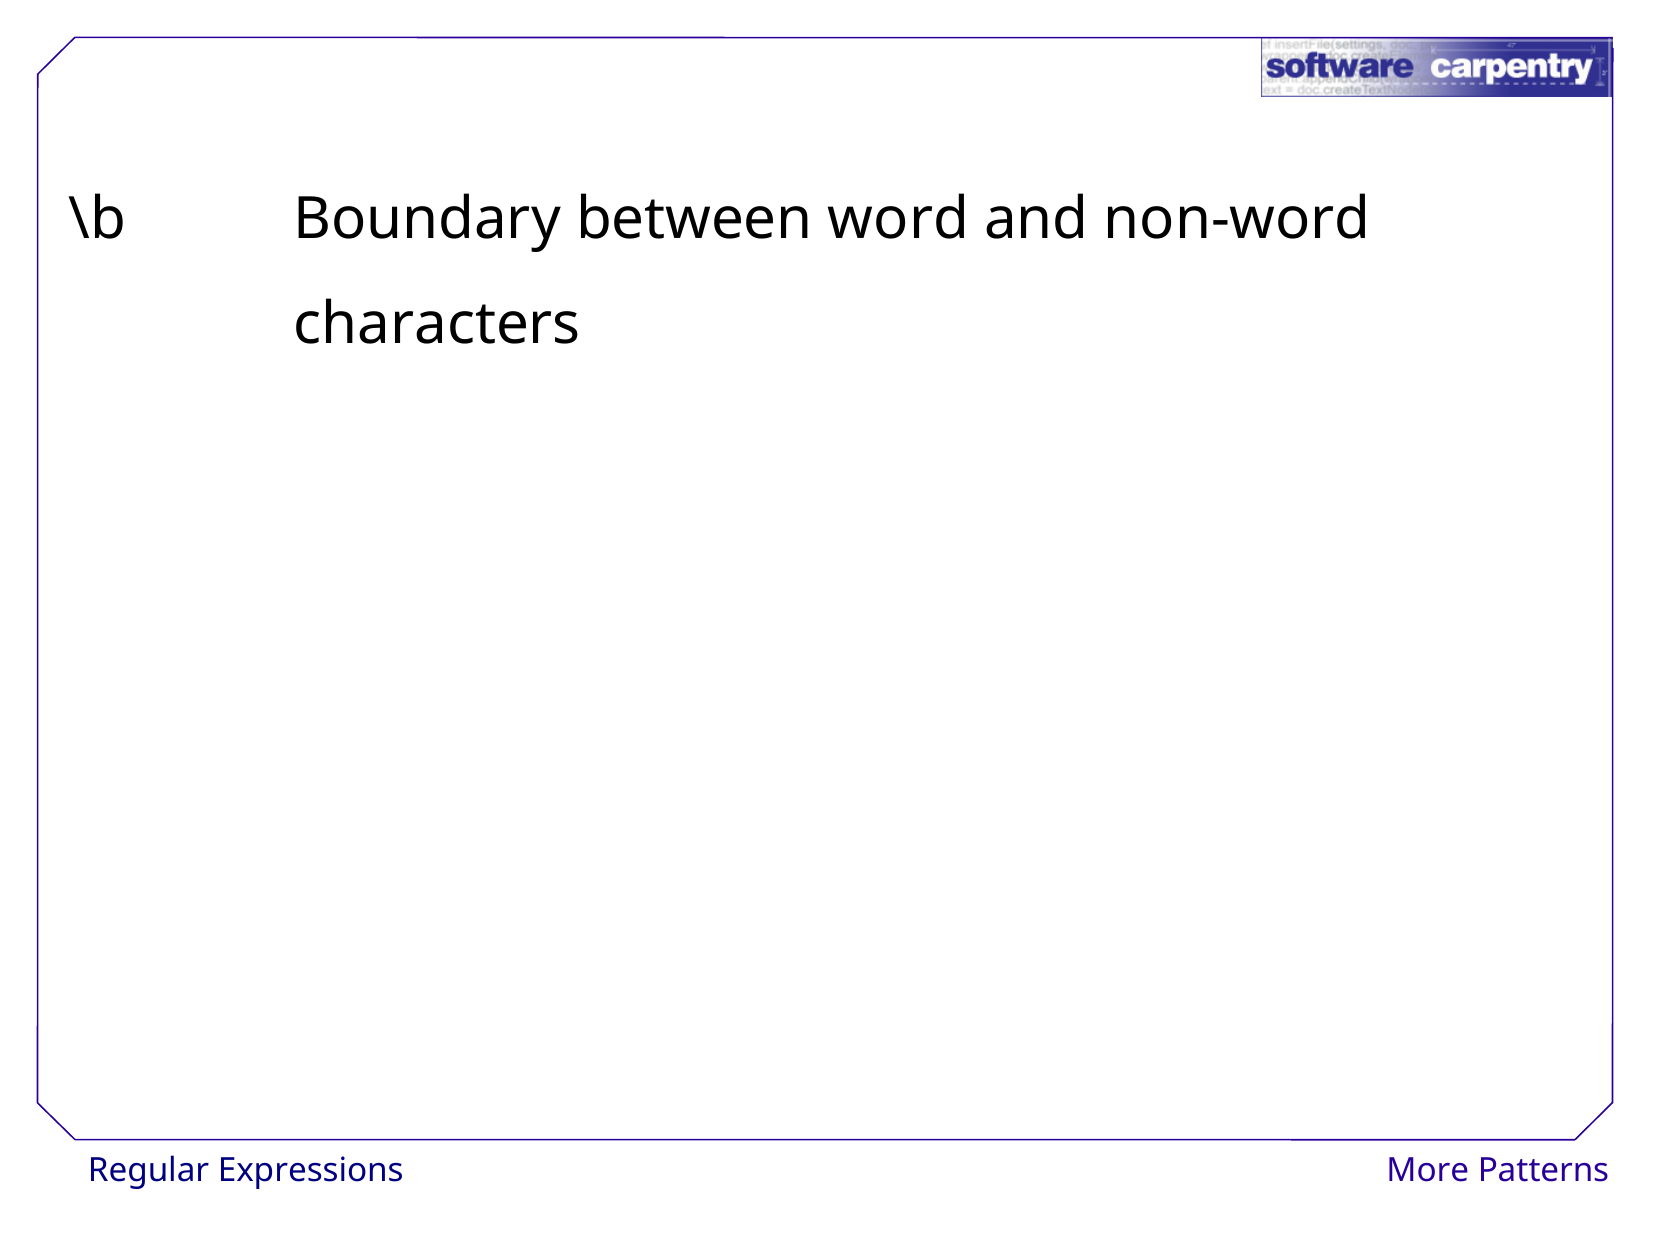

\b			Boundary between word and non-word
			characters